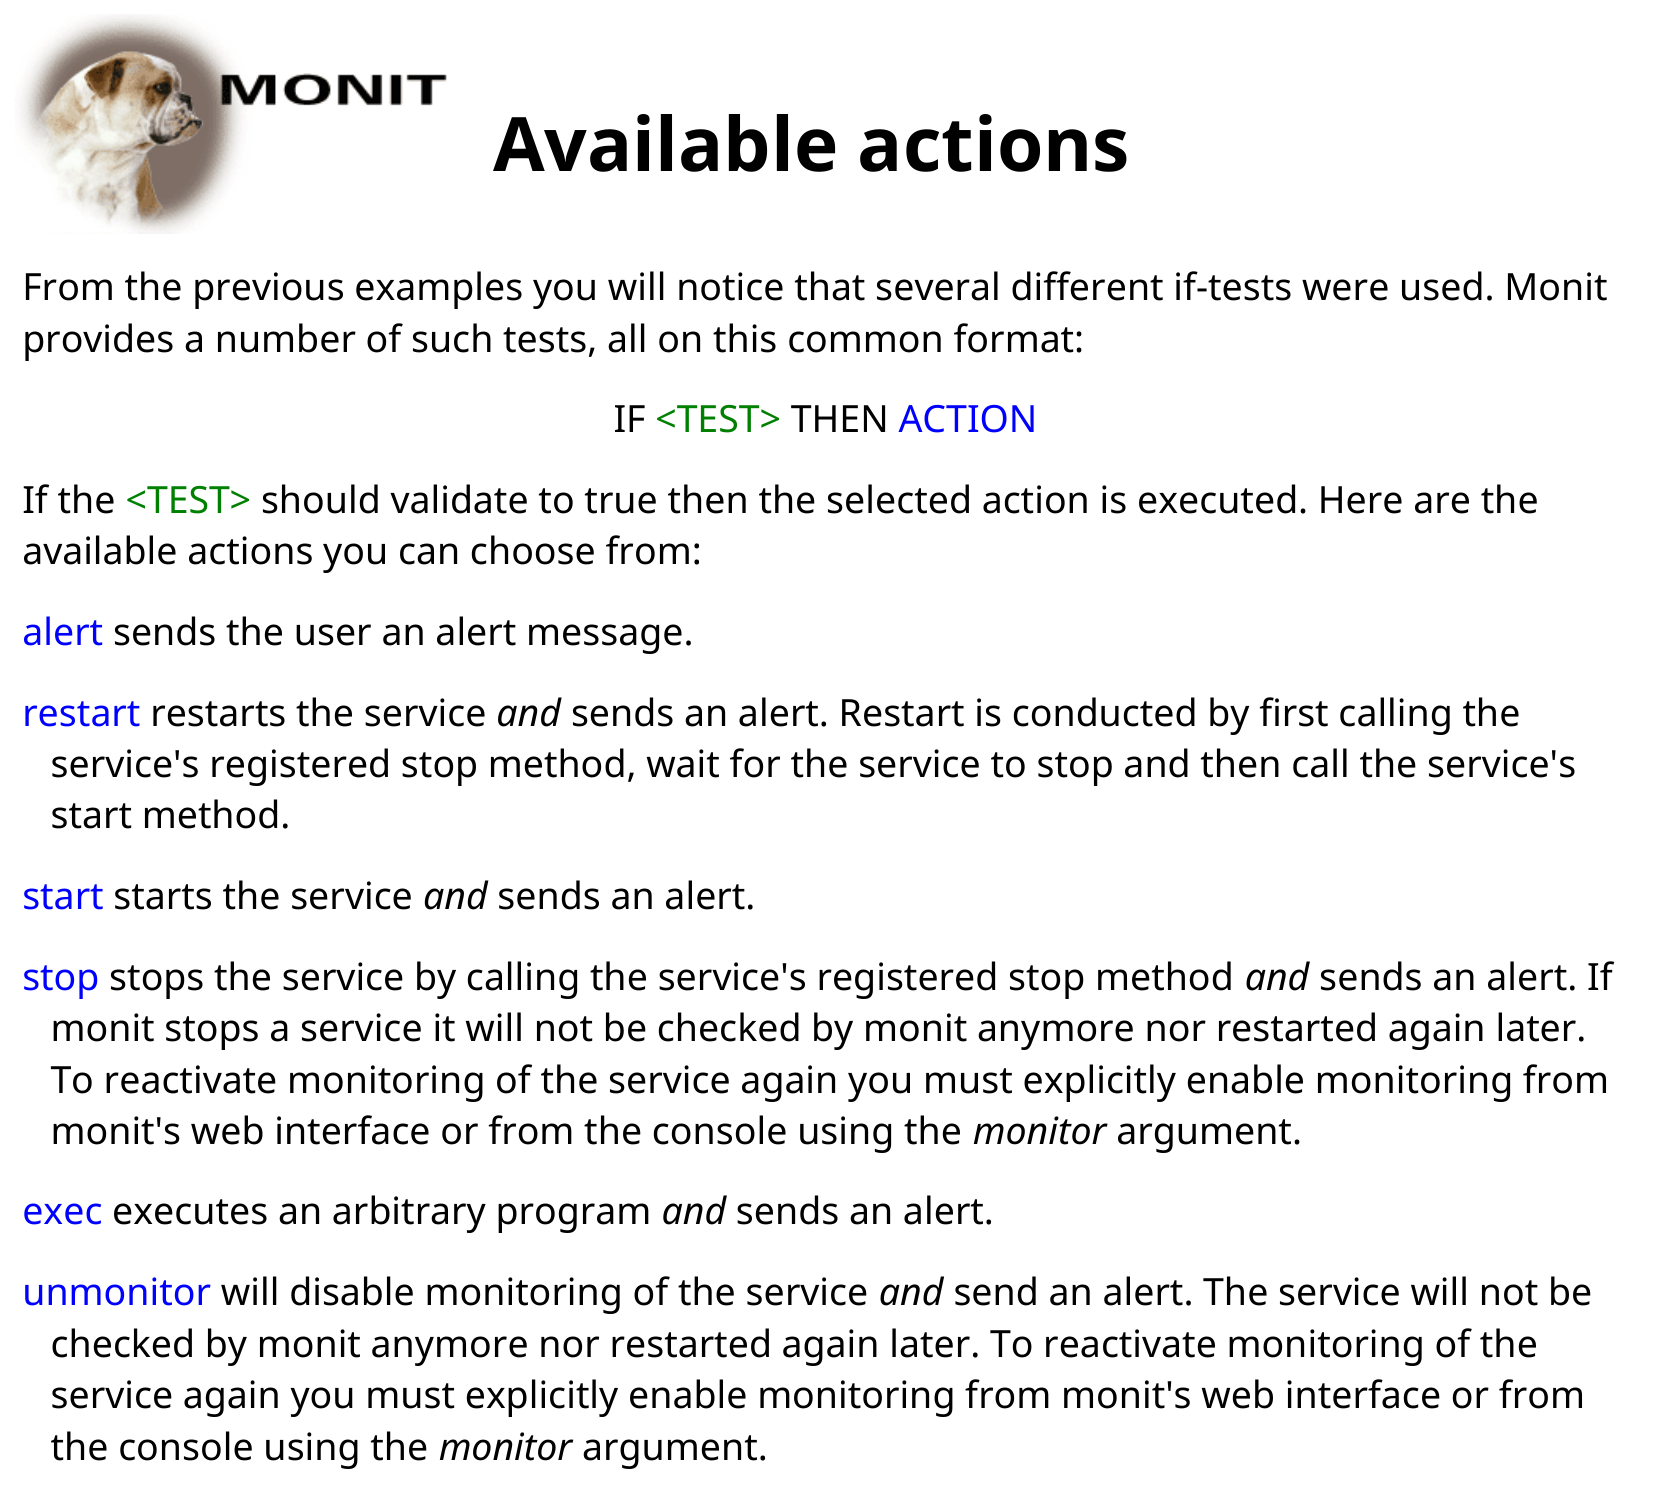

# Available actions
From the previous examples you will notice that several different if-tests were used. Monit provides a number of such tests, all on this common format:
IF <TEST> THEN ACTION
If the <TEST> should validate to true then the selected action is executed. Here are the available actions you can choose from:
alert sends the user an alert message.
restart restarts the service and sends an alert. Restart is conducted by first calling the service's registered stop method, wait for the service to stop and then call the service's start method.
start starts the service and sends an alert.
stop stops the service by calling the service's registered stop method and sends an alert. If monit stops a service it will not be checked by monit anymore nor restarted again later. To reactivate monitoring of the service again you must explicitly enable monitoring from monit's web interface or from the console using the monitor argument.
exec executes an arbitrary program and sends an alert.
unmonitor will disable monitoring of the service and send an alert. The service will not be checked by monit anymore nor restarted again later. To reactivate monitoring of the service again you must explicitly enable monitoring from monit's web interface or from the console using the monitor argument.